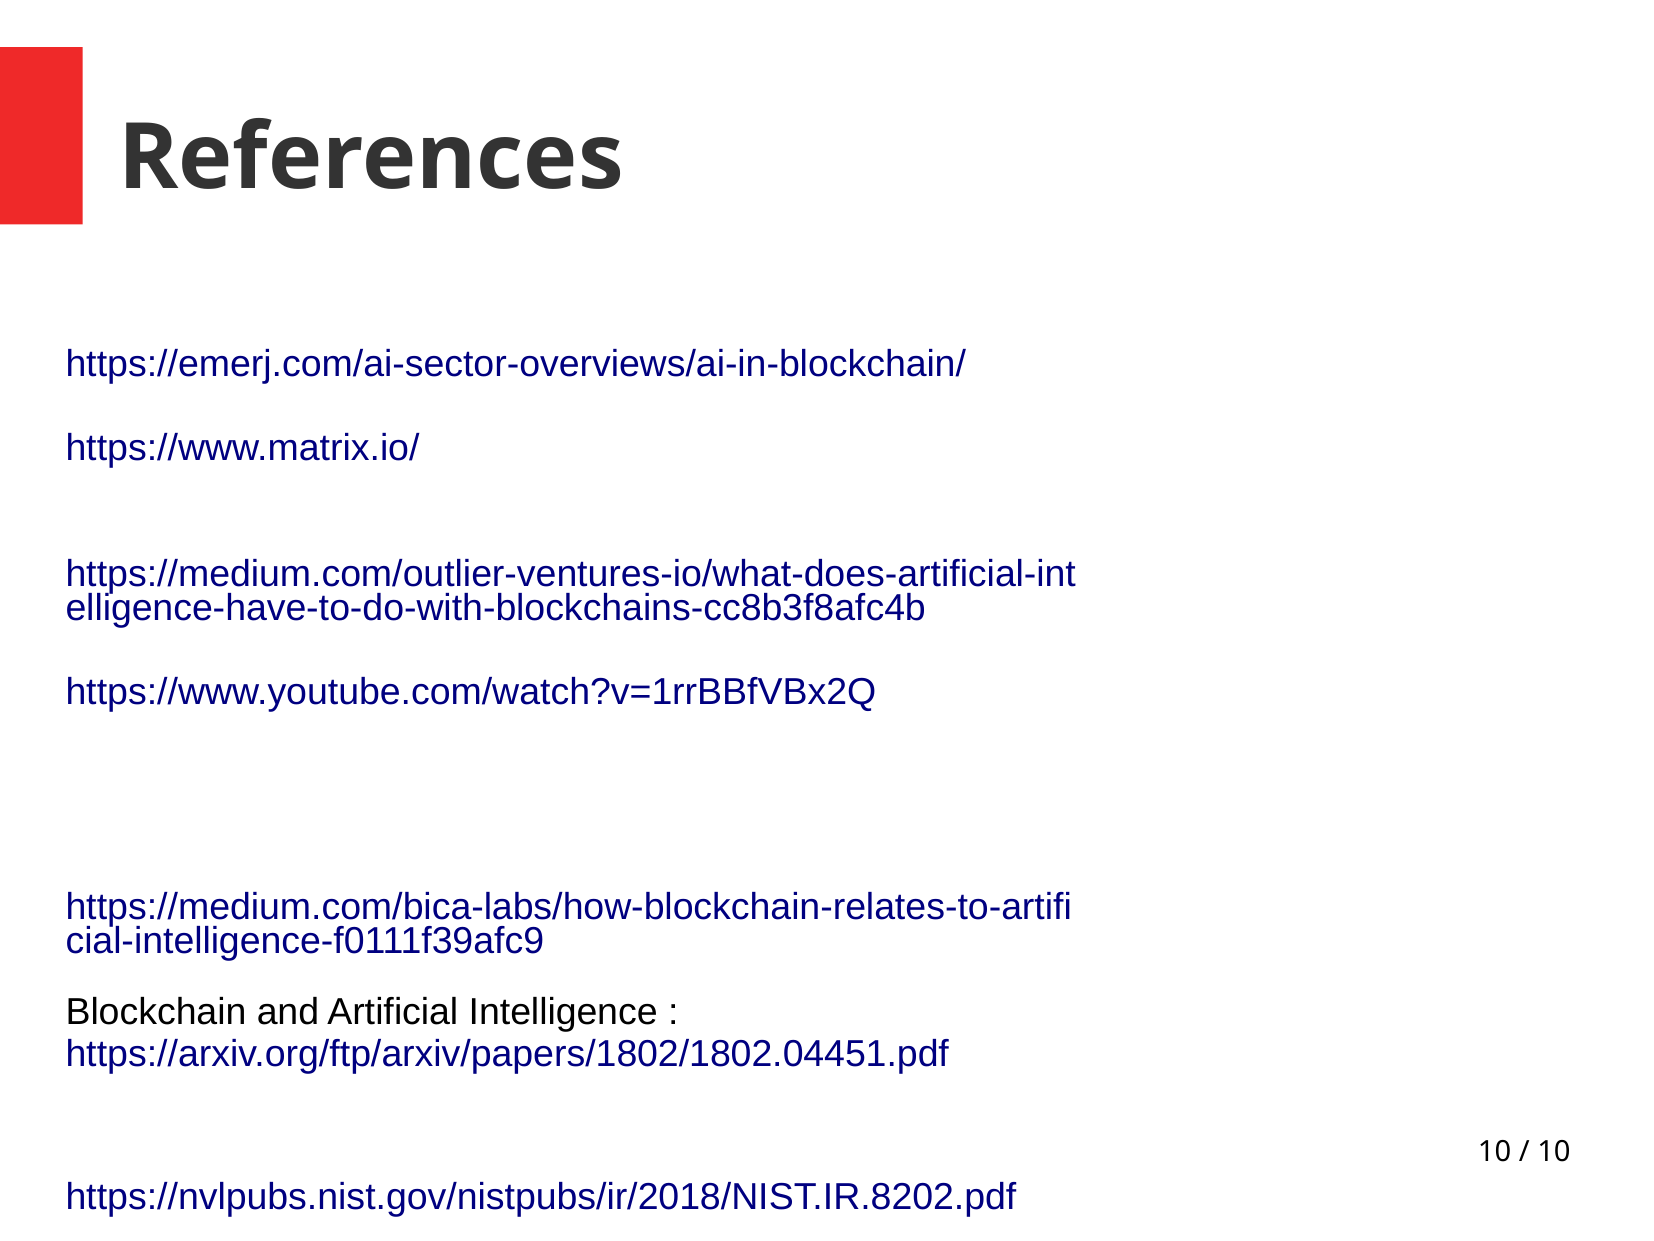

# References
https://emerj.com/ai-sector-overviews/ai-in-blockchain/
https://www.matrix.io/
https://medium.com/outlier-ventures-io/what-does-artificial-intelligence-have-to-do-with-blockchains-cc8b3f8afc4b
https://www.youtube.com/watch?v=1rrBBfVBx2Q
https://medium.com/bica-labs/how-blockchain-relates-to-artificial-intelligence-f0111f39afc9
Blockchain and Artificial Intelligence : https://arxiv.org/ftp/arxiv/papers/1802/1802.04451.pdf
https://nvlpubs.nist.gov/nistpubs/ir/2018/NIST.IR.8202.pdf
10